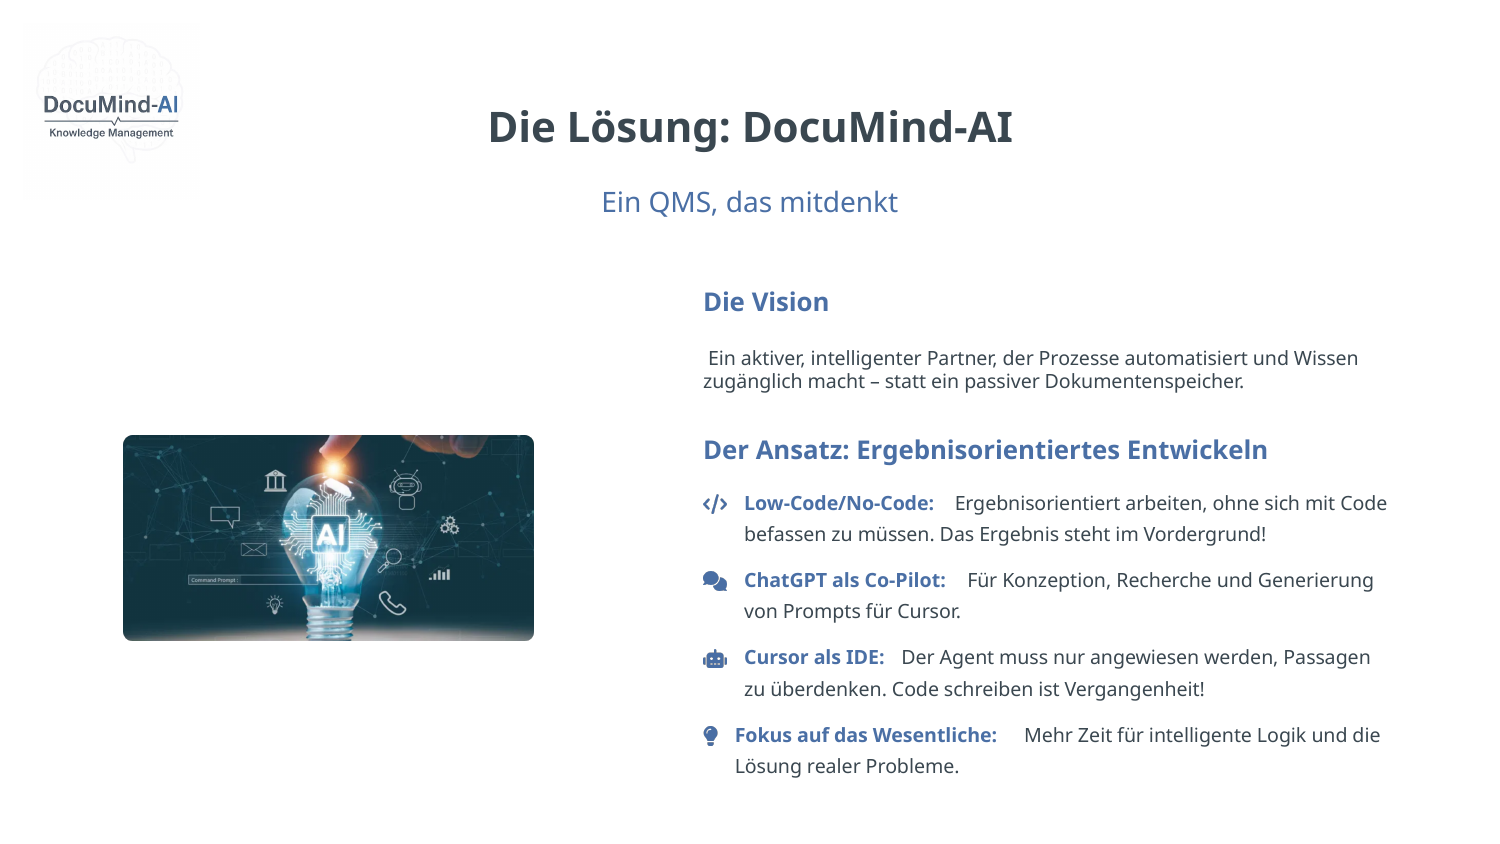

Die Lösung: DocuMind-AI
Ein QMS, das mitdenkt
Die Vision
 Ein aktiver, intelligenter Partner, der Prozesse automatisiert und Wissen zugänglich macht – statt ein passiver Dokumentenspeicher.
Der Ansatz: Ergebnisorientiertes Entwickeln
Low-Code/No-Code:
 Ergebnisorientiert arbeiten, ohne sich mit Code
befassen zu müssen. Das Ergebnis steht im Vordergrund!
ChatGPT als Co-Pilot:
 Für Konzeption, Recherche und Generierung
von Prompts für Cursor.
Cursor als IDE:
 Der Agent muss nur angewiesen werden, Passagen
zu überdenken. Code schreiben ist Vergangenheit!
Fokus auf das Wesentliche:
 Mehr Zeit für intelligente Logik und die
Lösung realer Probleme.